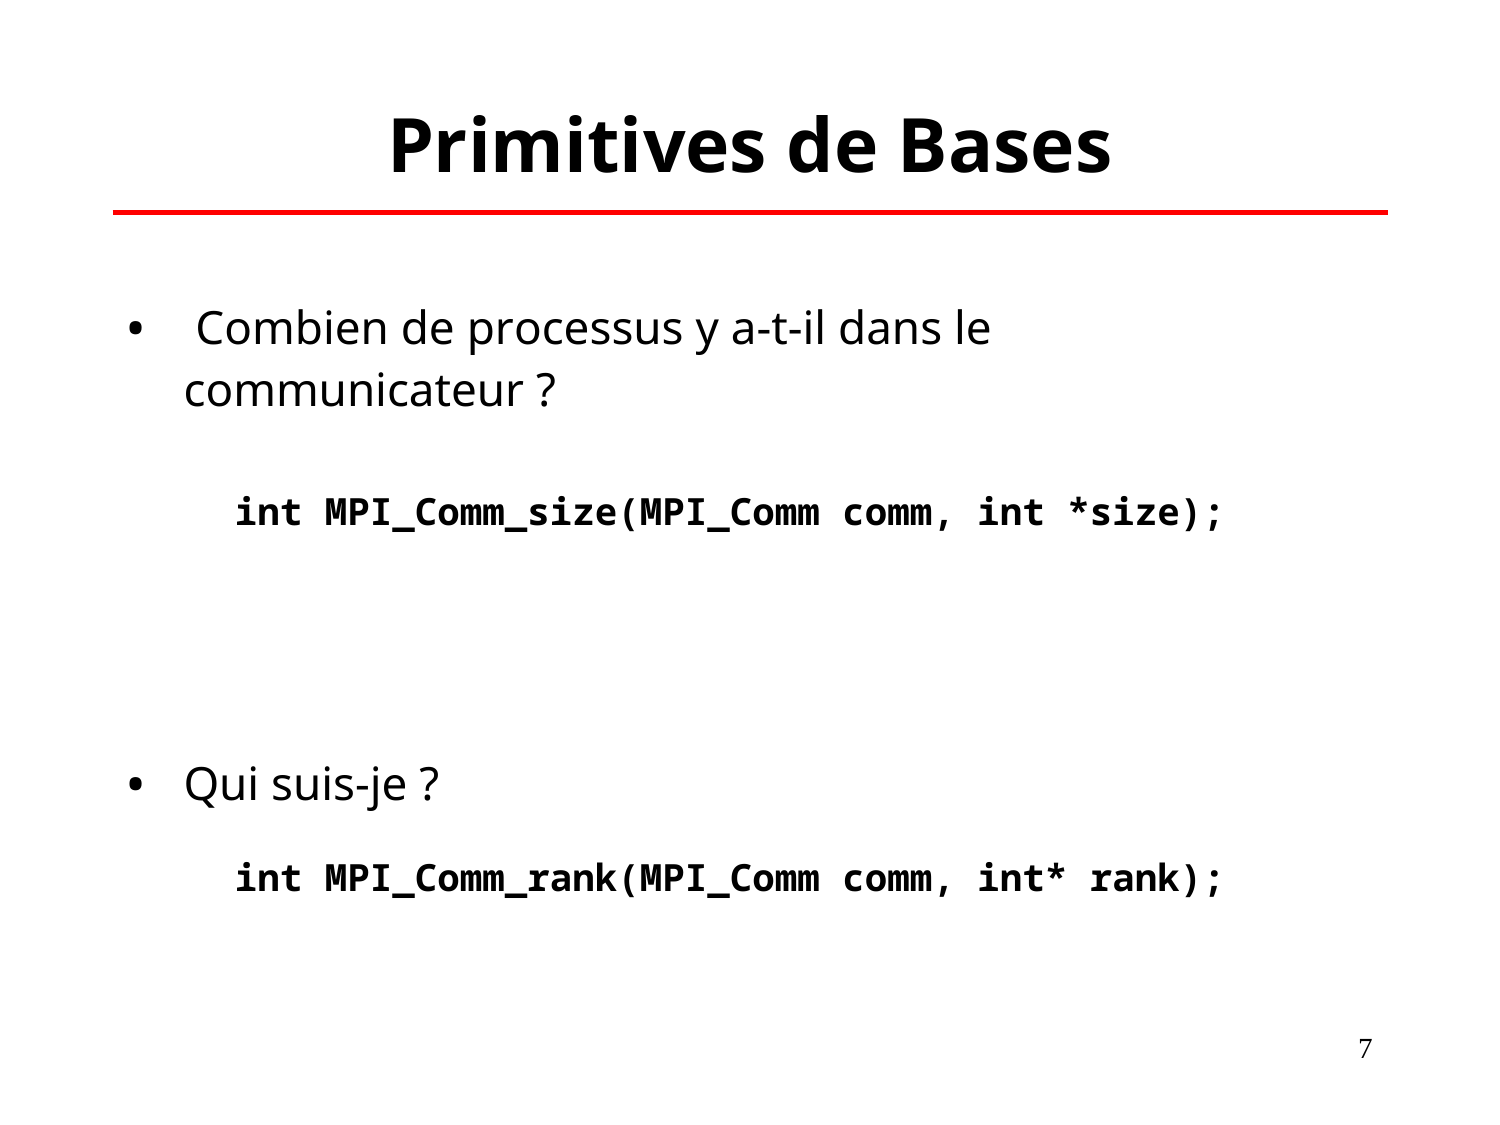

# Primitives de Bases
 Combien de processus y a-t-il dans le communicateur ?
 int MPI_Comm_size(MPI_Comm comm, int *size);
Qui suis-je ?
 int MPI_Comm_rank(MPI_Comm comm, int* rank);
7